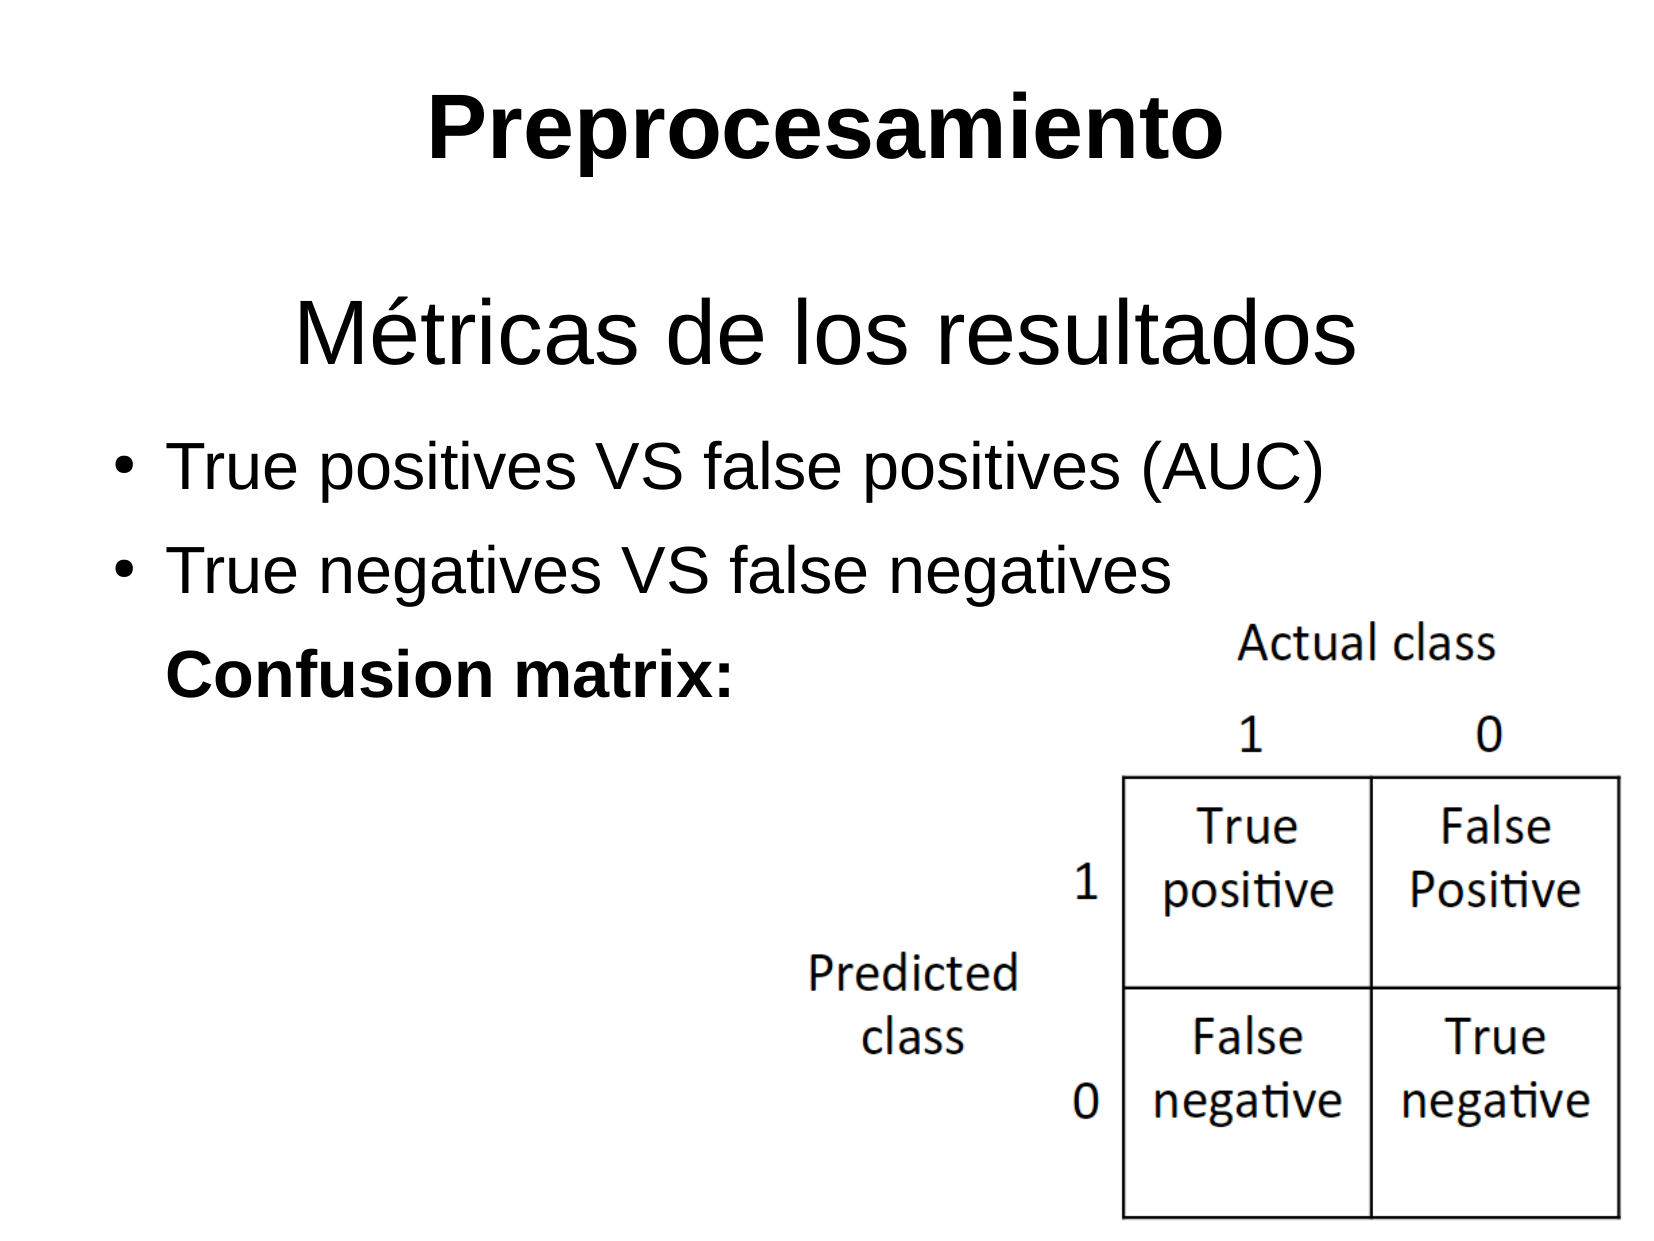

Preprocesamiento
Métricas de los resultados
# True positives VS false positives (AUC)
True negatives VS false negatives
Confusion matrix: